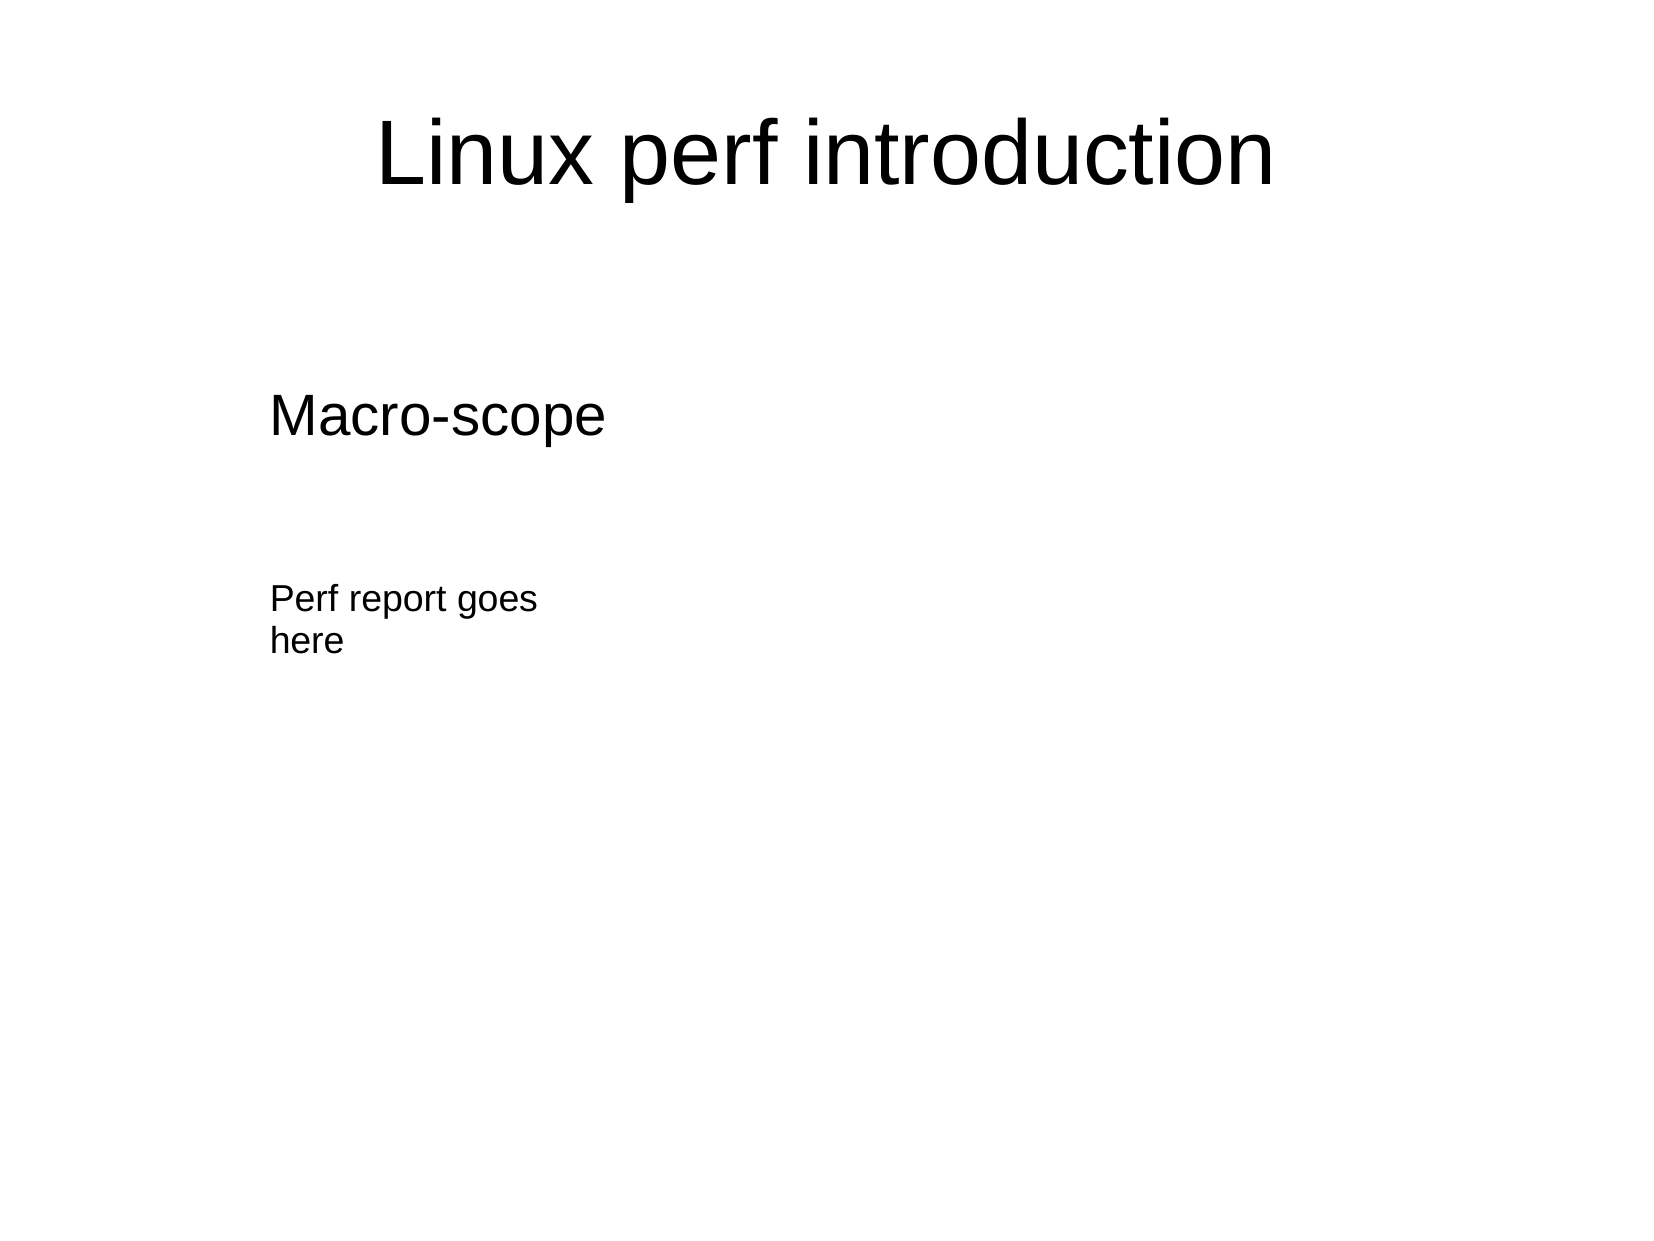

# Linux perf introduction
Macro-scope
Perf report goes here